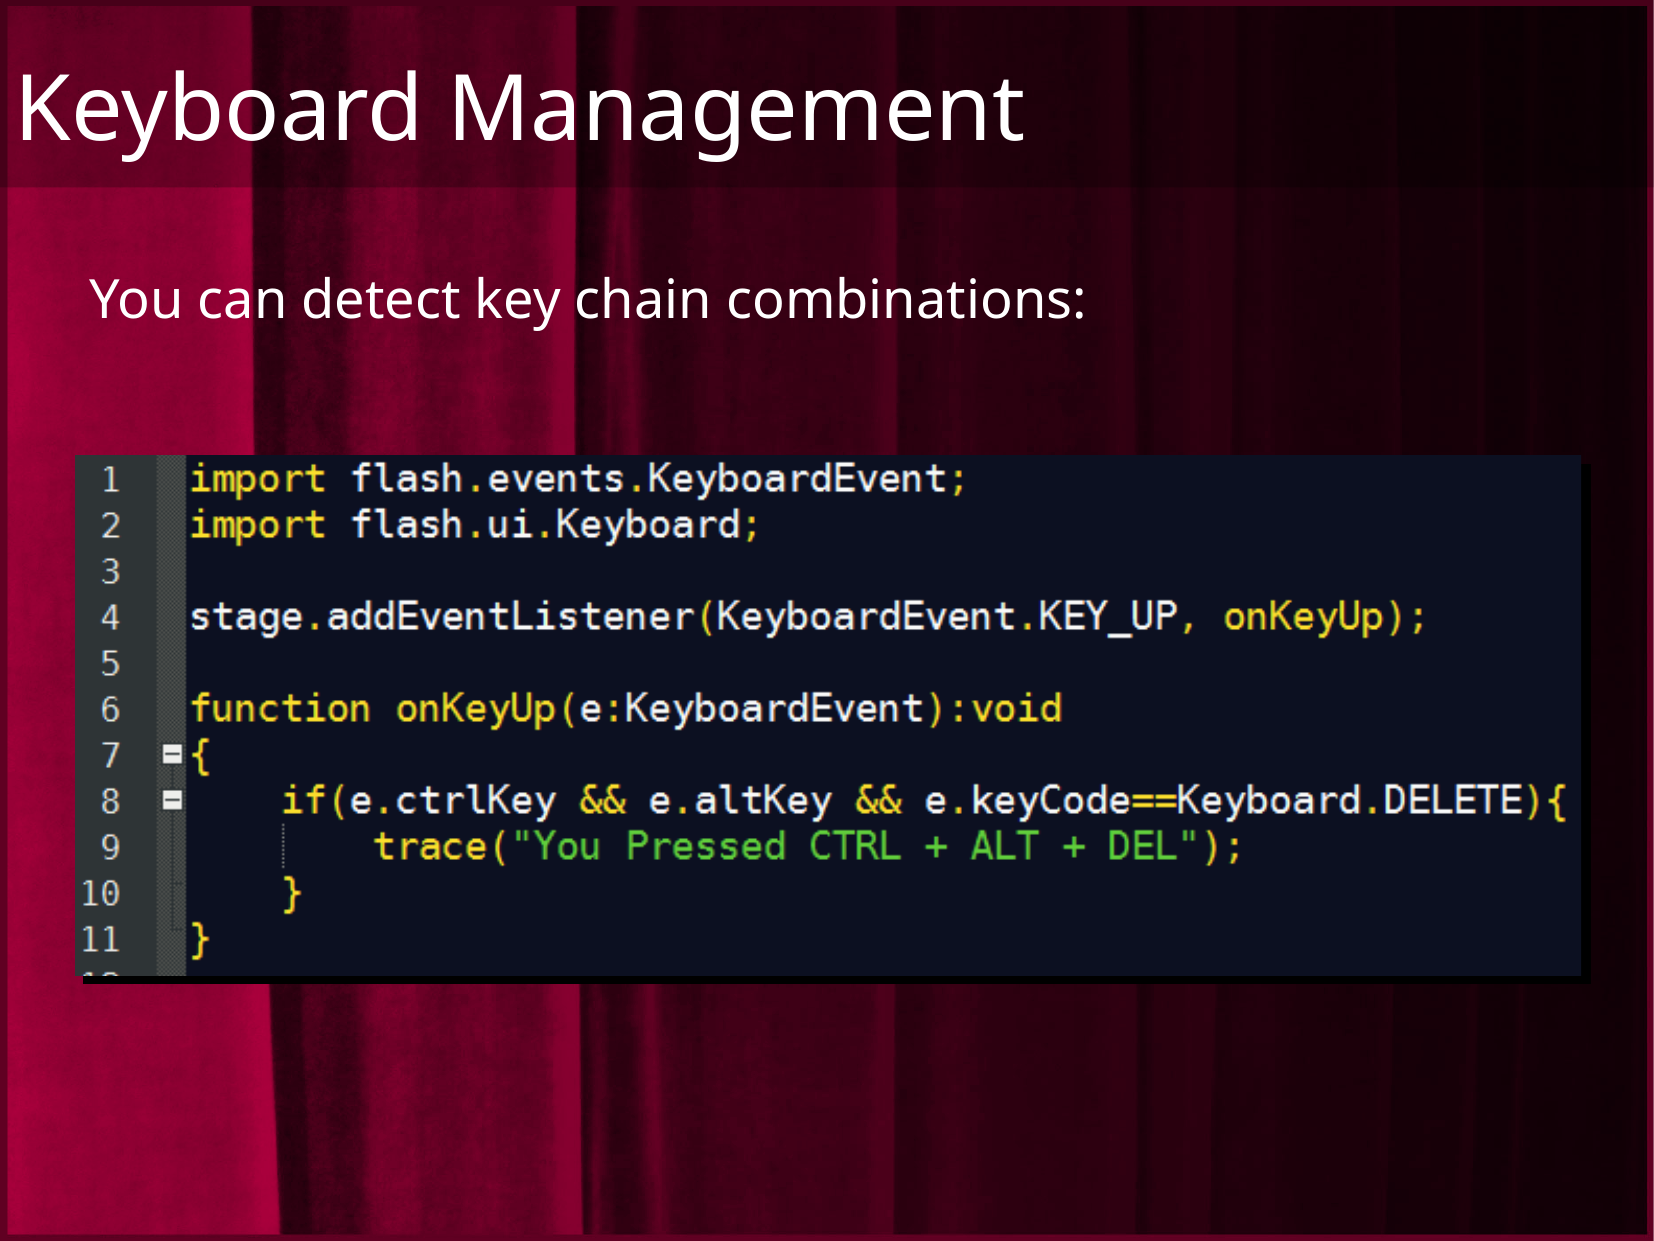

Keyboard Management
You can detect key chain combinations: